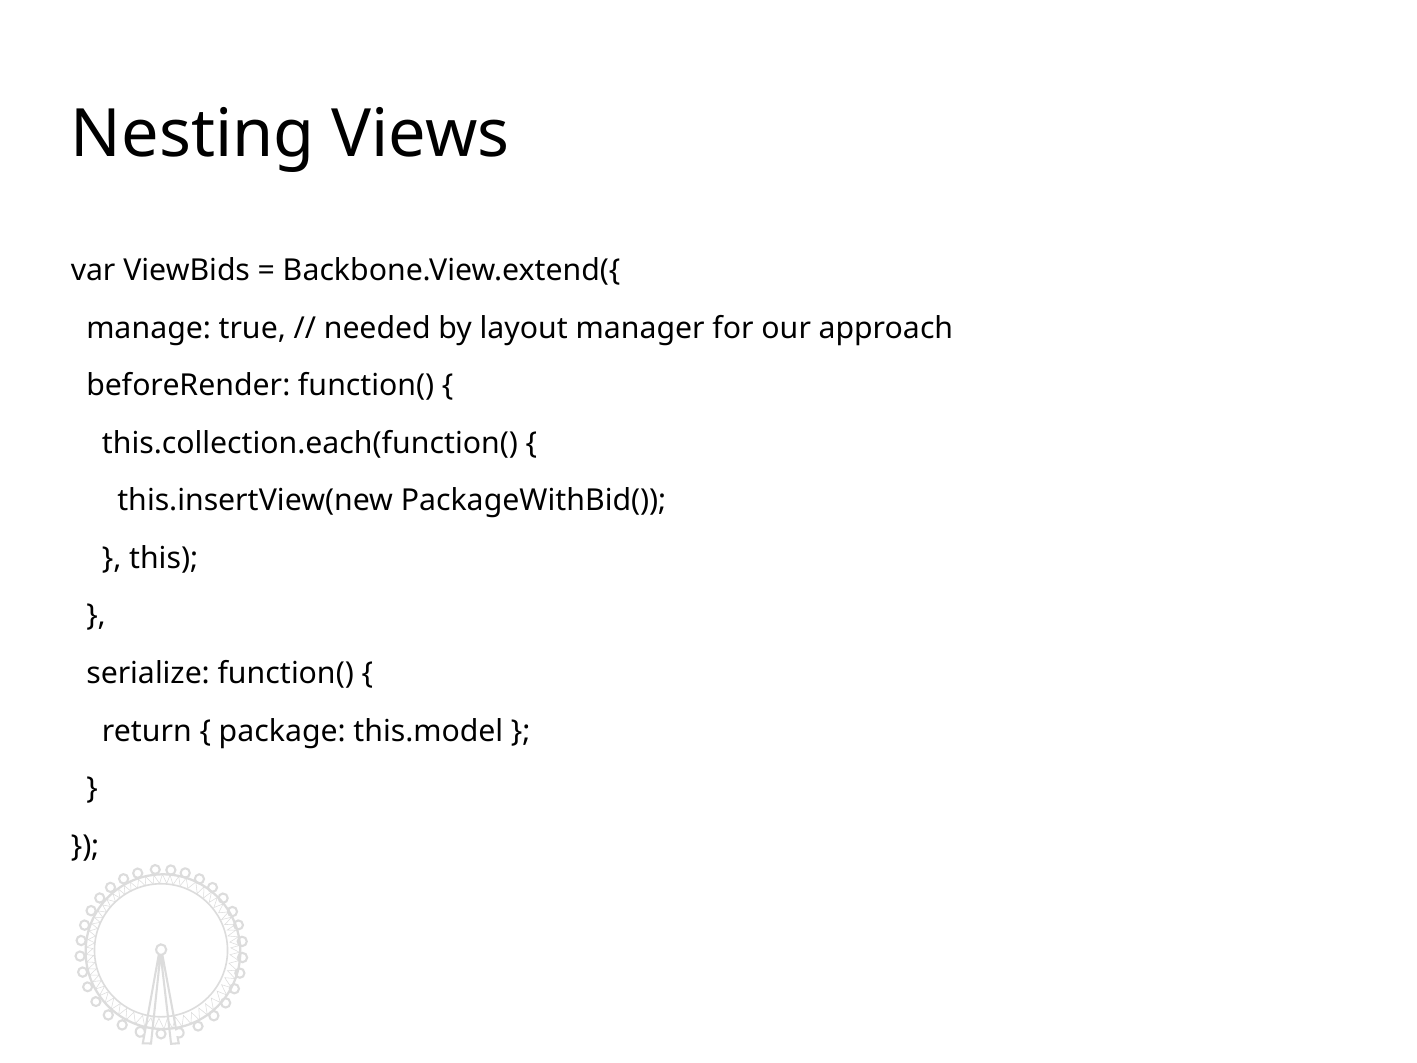

# Nesting Views
var ViewBids = Backbone.View.extend({
 manage: true, // needed by layout manager for our approach
 beforeRender: function() {
 this.collection.each(function() {
 this.insertView(new PackageWithBid());
 }, this);
 },
 serialize: function() {
 return { package: this.model };
 }
});